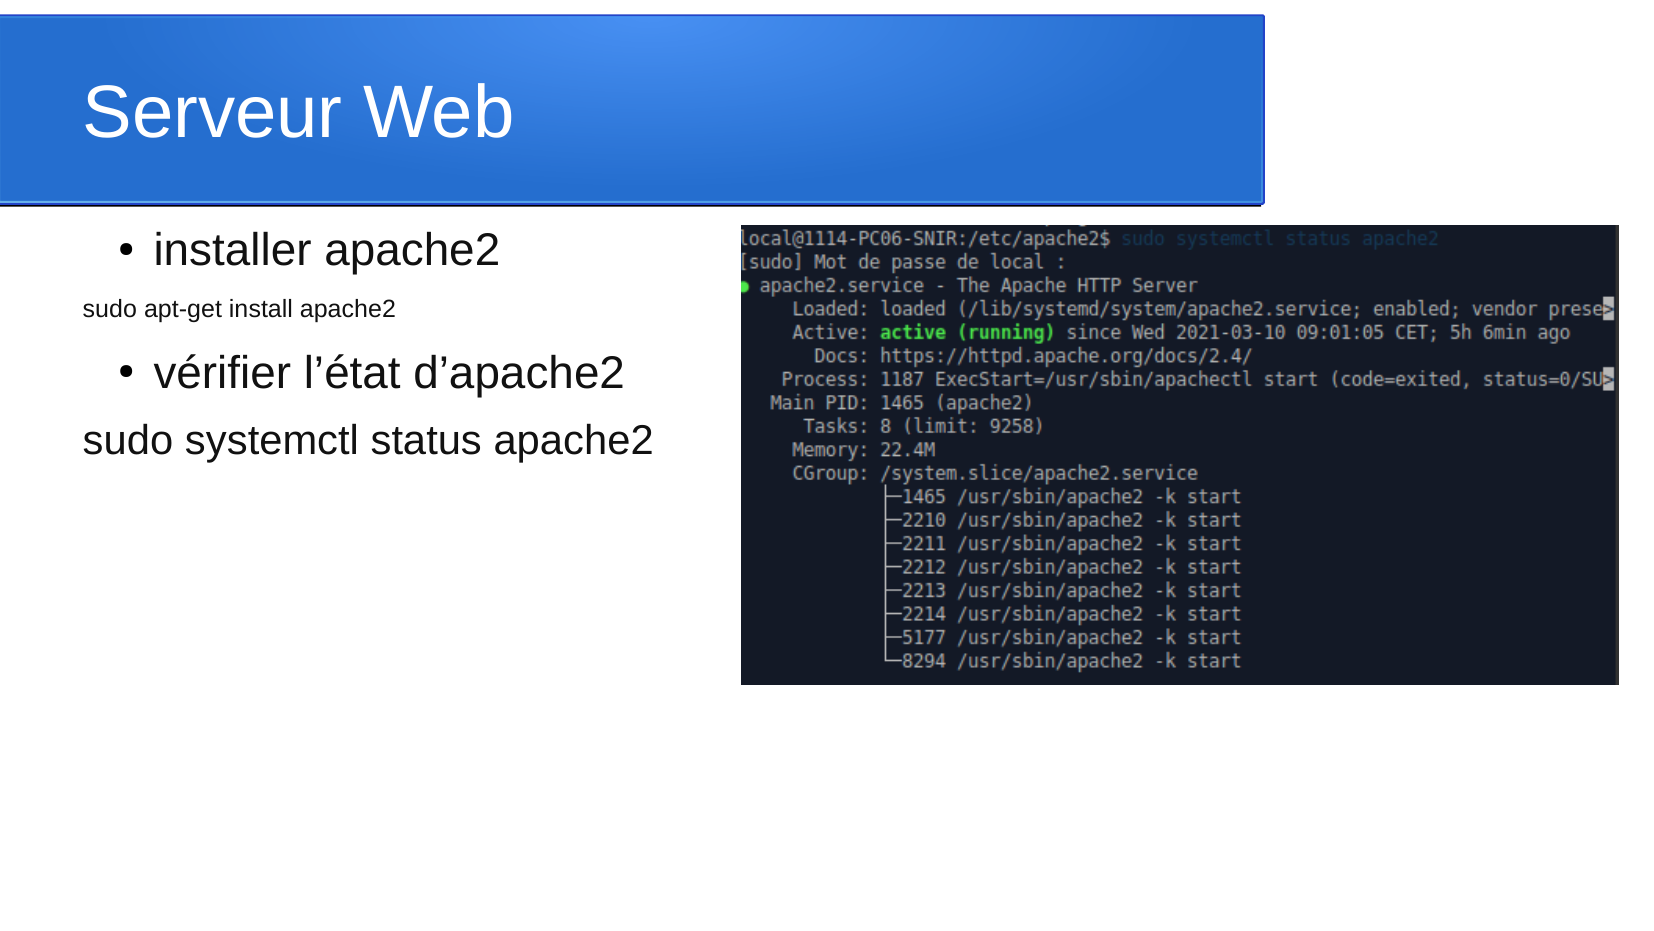

# Serveur Web
installer apache2
sudo apt-get install apache2
vérifier l’état d’apache2
sudo systemctl status apache2